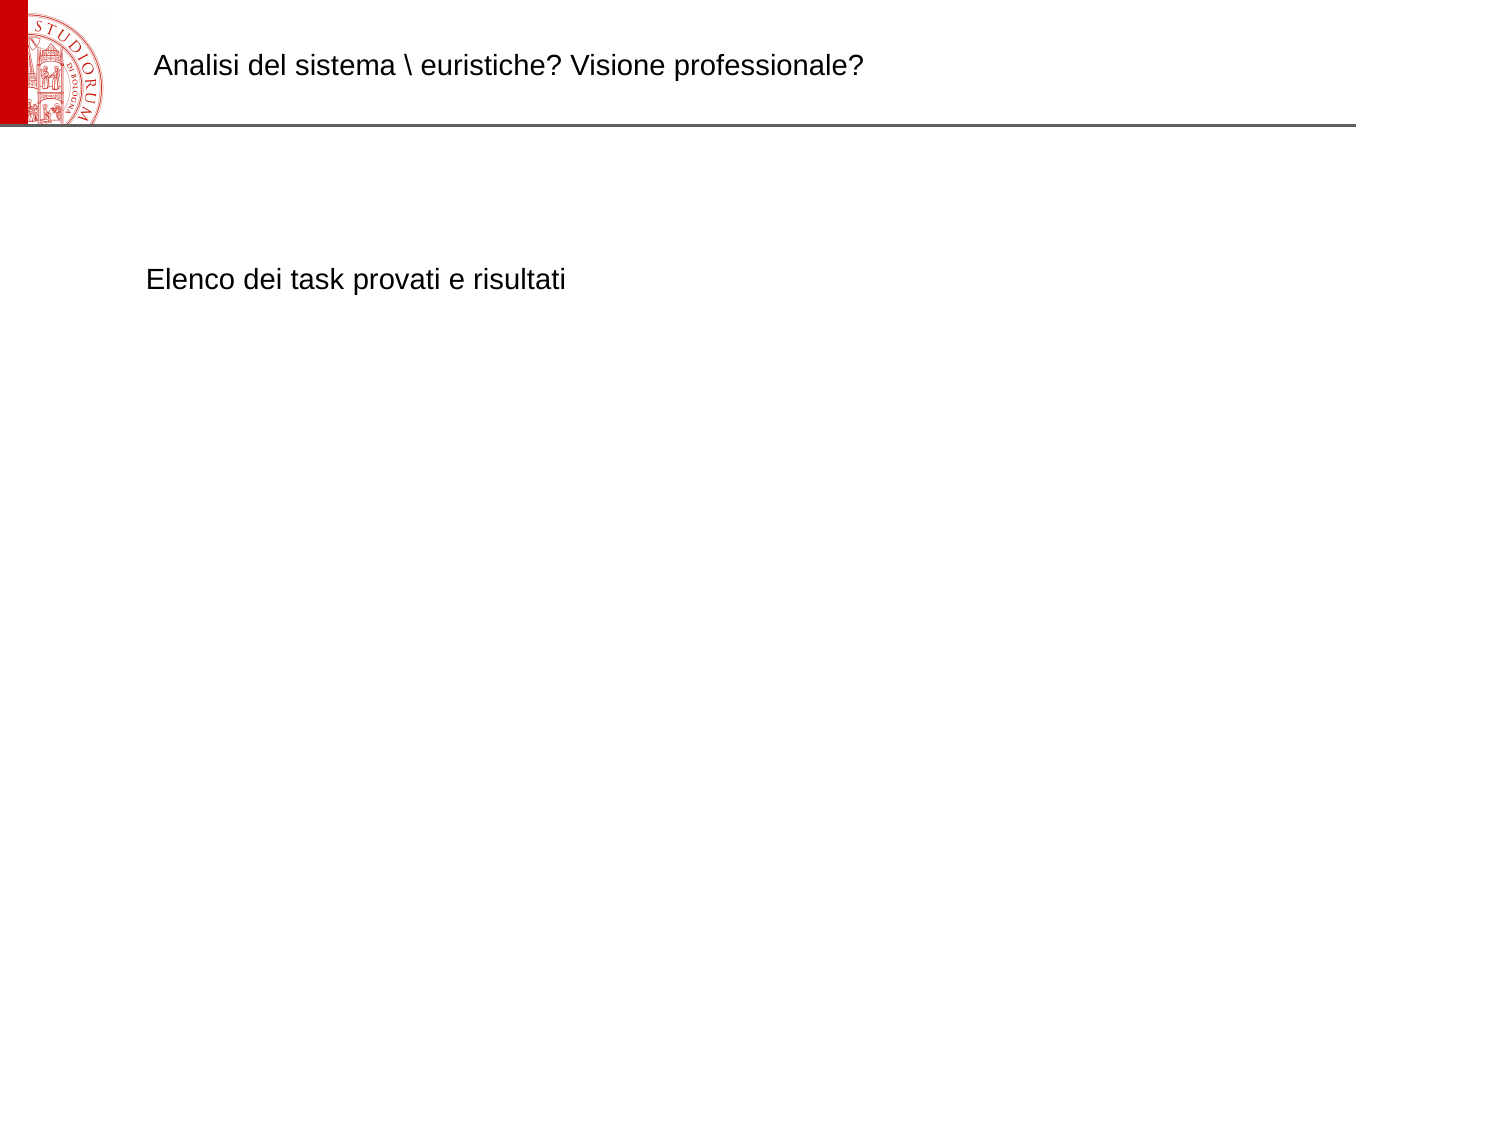

# Analisi del sistema \ euristiche? Visione professionale?
Elenco dei task provati e risultati